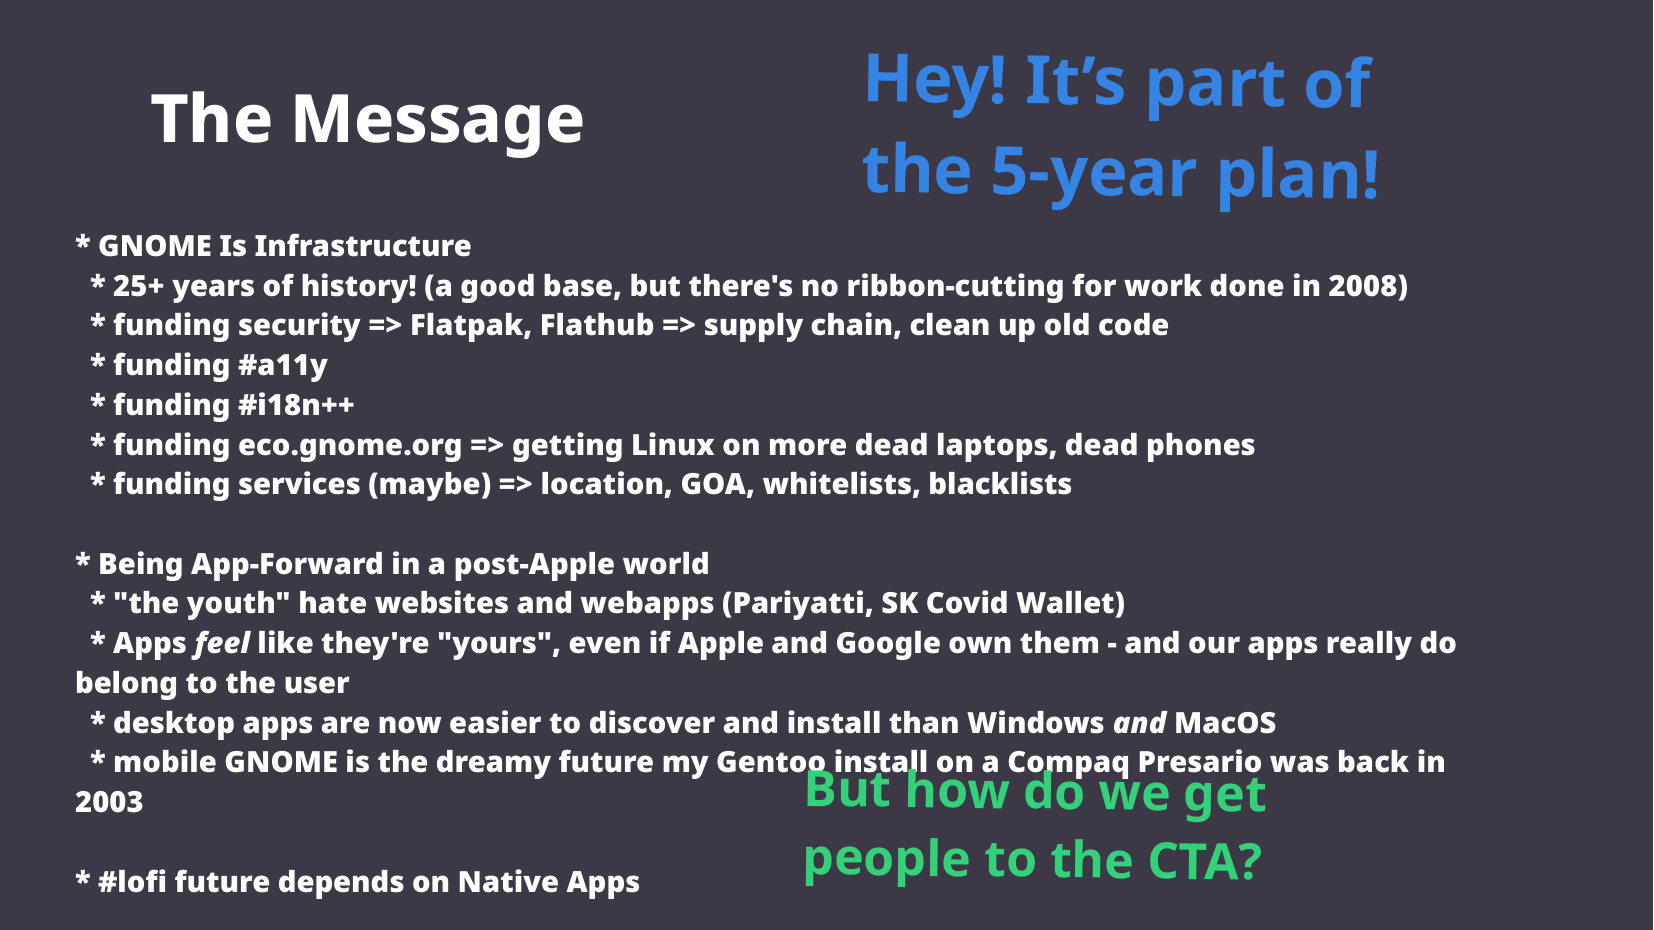

# The Message
Hey! It’s part of
the 5-year plan!
* GNOME Is Infrastructure
 * 25+ years of history! (a good base, but there's no ribbon-cutting for work done in 2008)
 * funding security => Flatpak, Flathub => supply chain, clean up old code
 * funding #a11y
 * funding #i18n++
 * funding eco.gnome.org => getting Linux on more dead laptops, dead phones
 * funding services (maybe) => location, GOA, whitelists, blacklists
* Being App-Forward in a post-Apple world
 * "the youth" hate websites and webapps (Pariyatti, SK Covid Wallet)
 * Apps feel like they're "yours", even if Apple and Google own them - and our apps really do belong to the user
 * desktop apps are now easier to discover and install than Windows and MacOS
 * mobile GNOME is the dreamy future my Gentoo install on a Compaq Presario was back in 2003
* #lofi future depends on Native Apps
* hardware partners: Framework is the new Mac
But how do we get
people to the CTA?